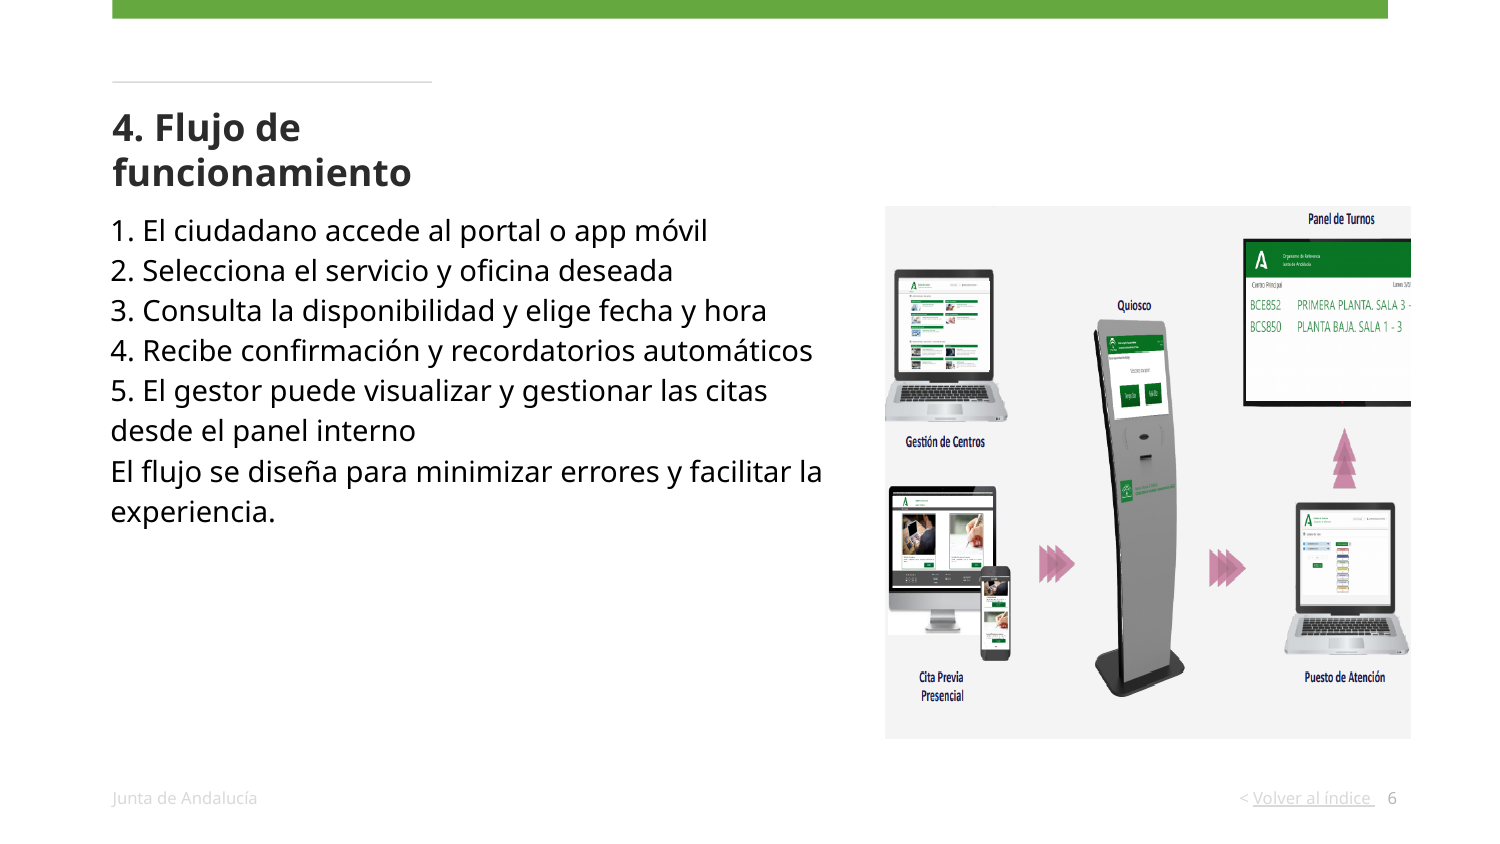

4. Flujo de funcionamiento
1. El ciudadano accede al portal o app móvil
2. Selecciona el servicio y oficina deseada
3. Consulta la disponibilidad y elige fecha y hora
4. Recibe confirmación y recordatorios automáticos
5. El gestor puede visualizar y gestionar las citas desde el panel interno
El flujo se diseña para minimizar errores y facilitar la experiencia.
< Volver al índice